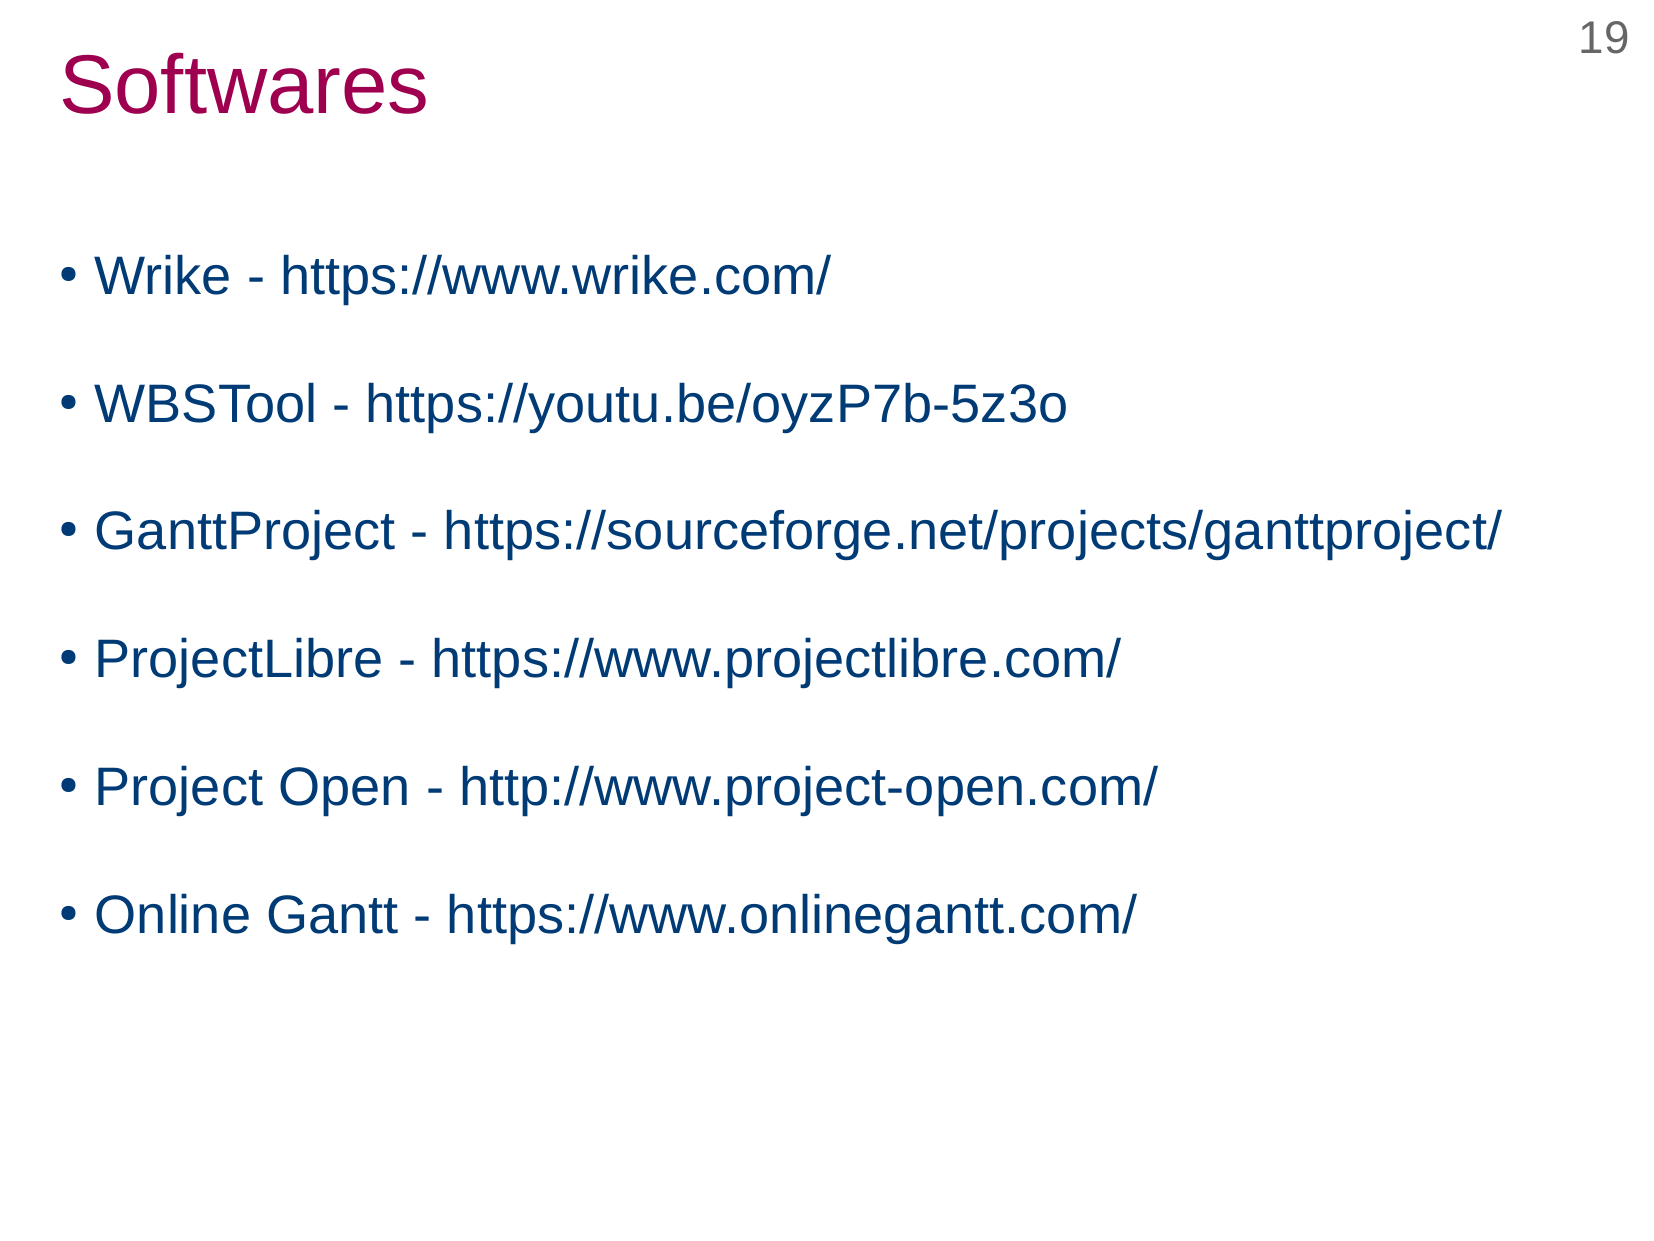

19
# Softwares
Wrike - https://www.wrike.com/
WBSTool - https://youtu.be/oyzP7b-5z3o
GanttProject - https://sourceforge.net/projects/ganttproject/
ProjectLibre - https://www.projectlibre.com/
Project Open - http://www.project-open.com/
Online Gantt - https://www.onlinegantt.com/